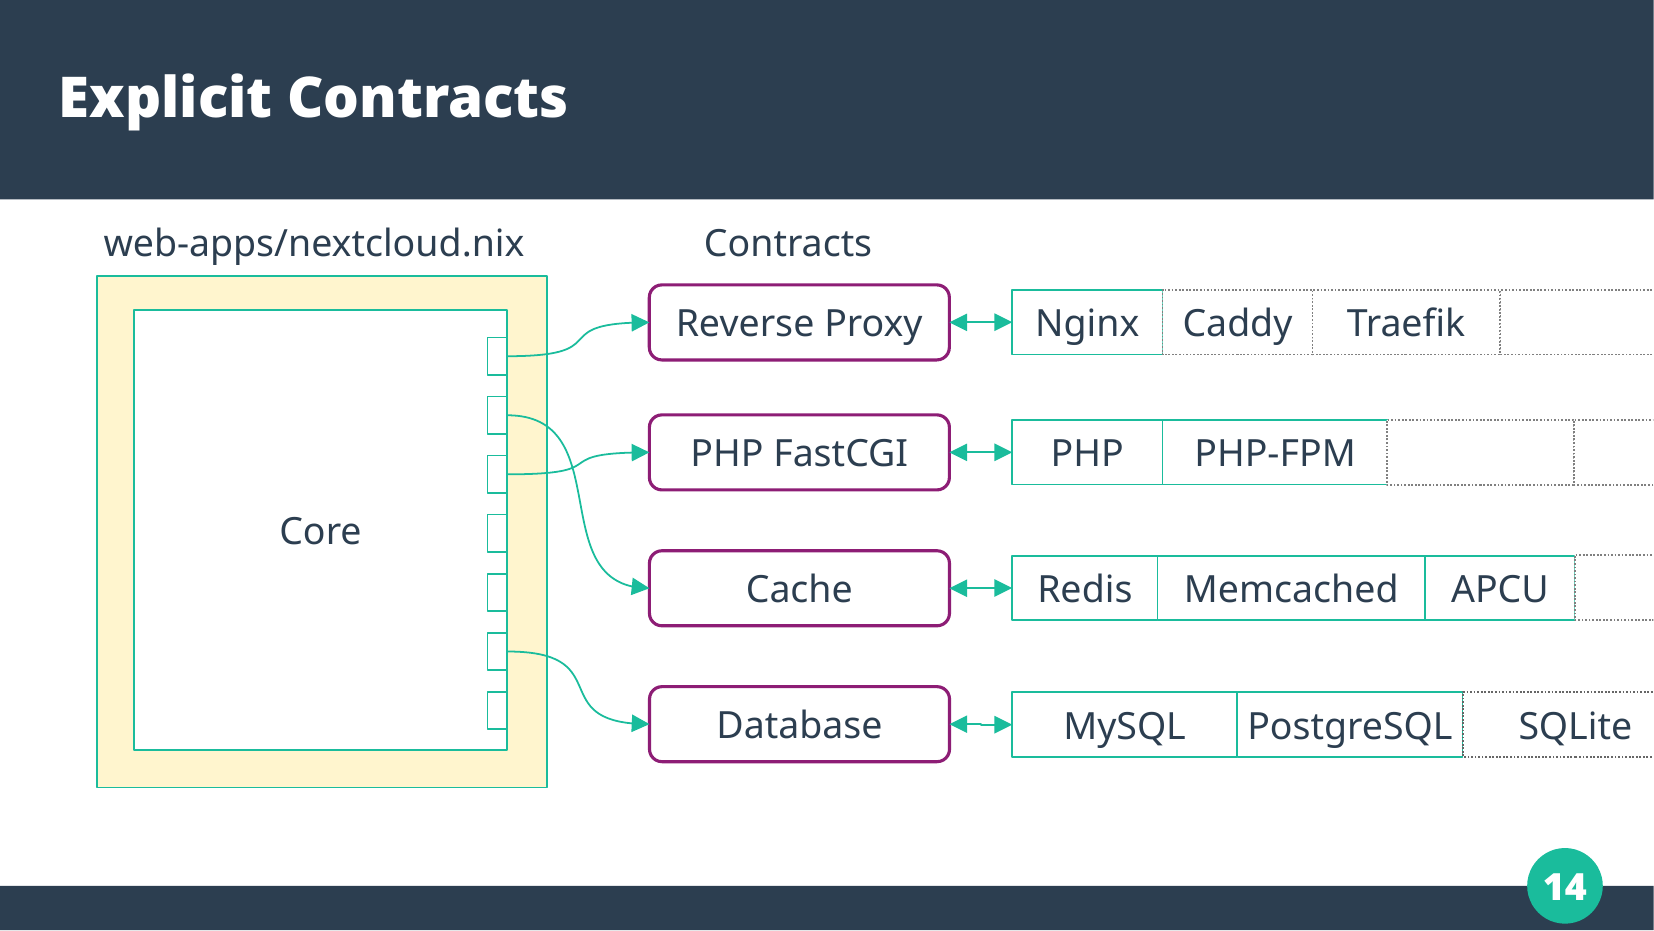

# Explicit Contracts
web-apps/nextcloud.nix
Contracts
Reverse Proxy
Nginx
Caddy
Traefik
Core
PHP FastCGI
PHP
PHP-FPM
Cache
Redis
Memcached
APCU
Database
MySQL
PostgreSQL
SQLite